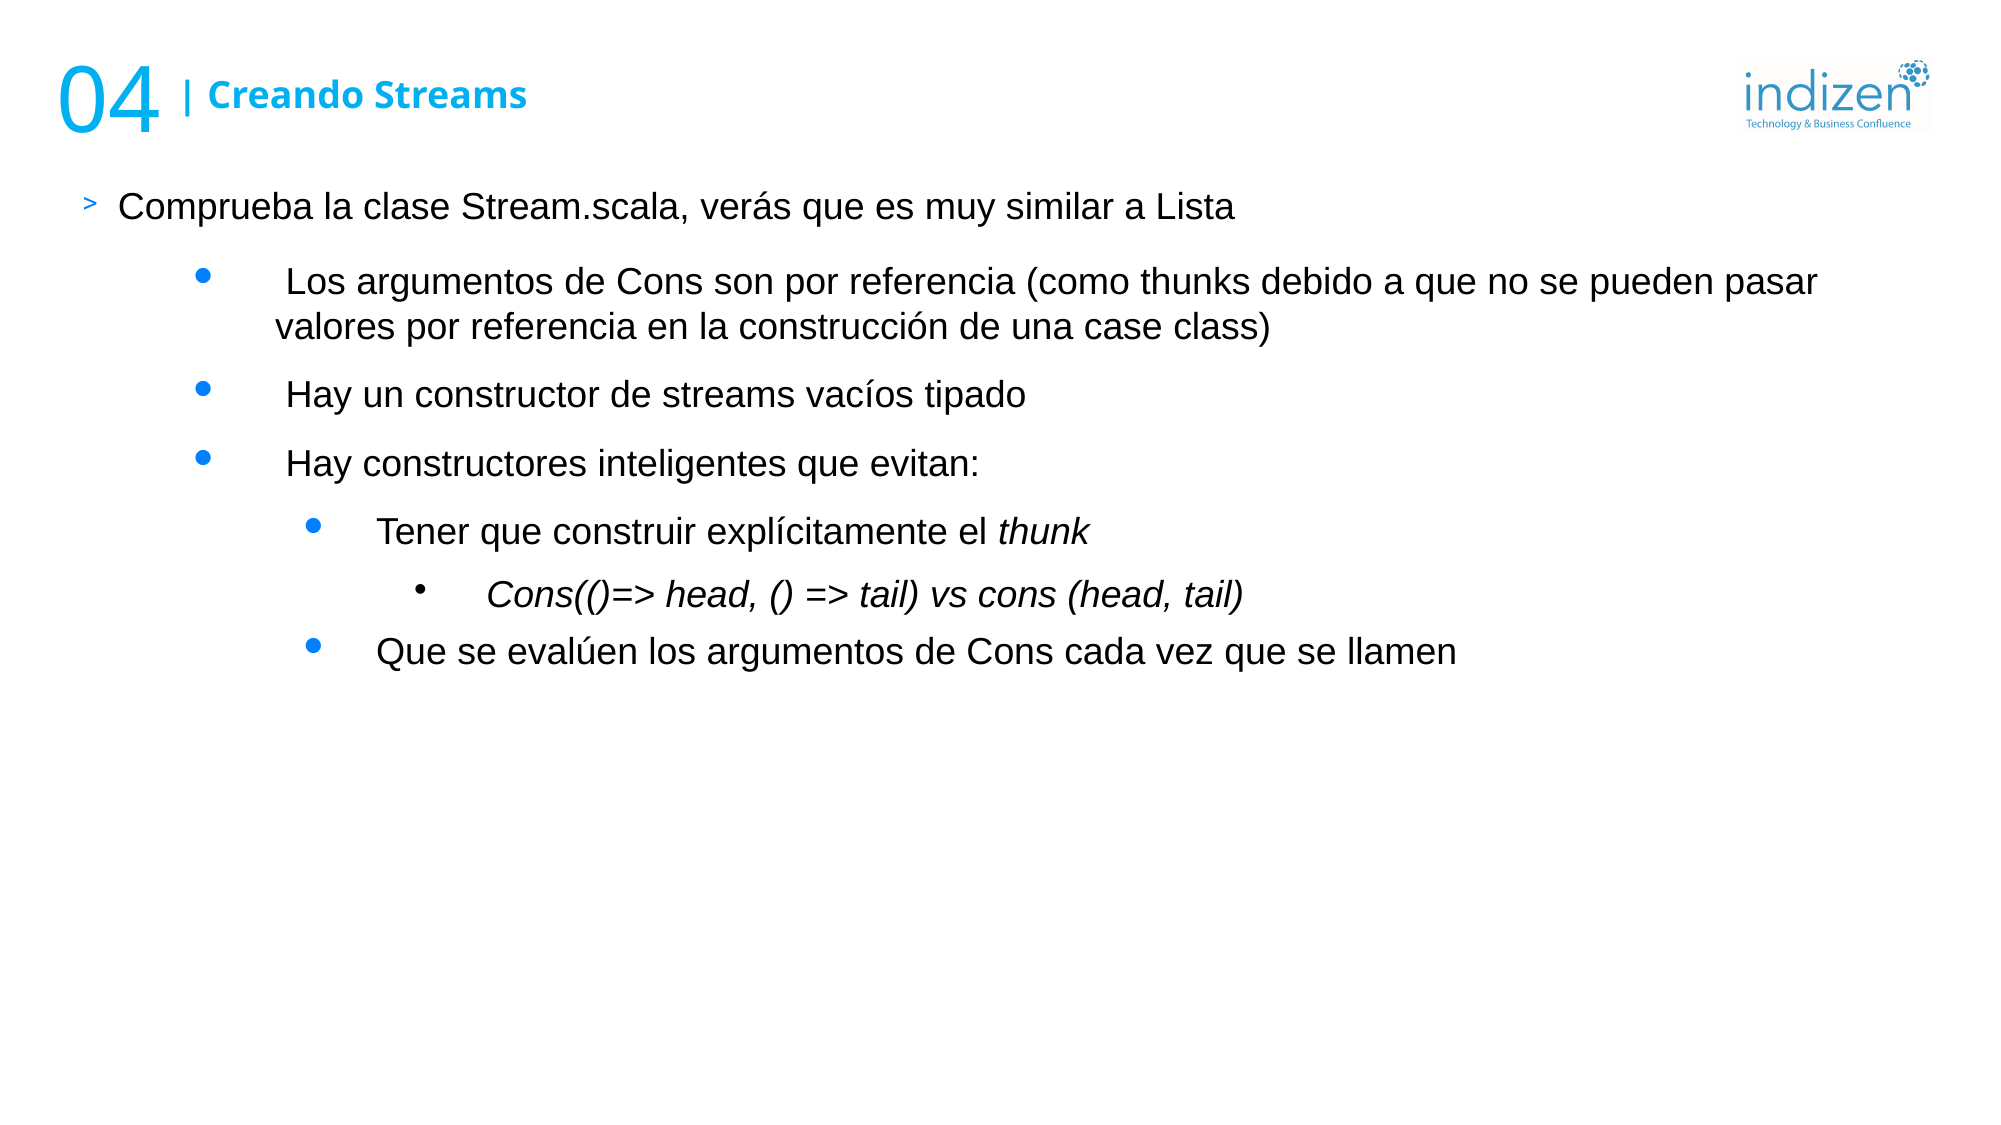

04
| Creando Streams
Comprueba la clase Stream.scala, verás que es muy similar a Lista
 Los argumentos de Cons son por referencia (como thunks debido a que no se pueden pasar valores por referencia en la construcción de una case class)
 Hay un constructor de streams vacíos tipado
 Hay constructores inteligentes que evitan:
Tener que construir explícitamente el thunk
Cons(()=> head, () => tail) vs cons (head, tail)
Que se evalúen los argumentos de Cons cada vez que se llamen